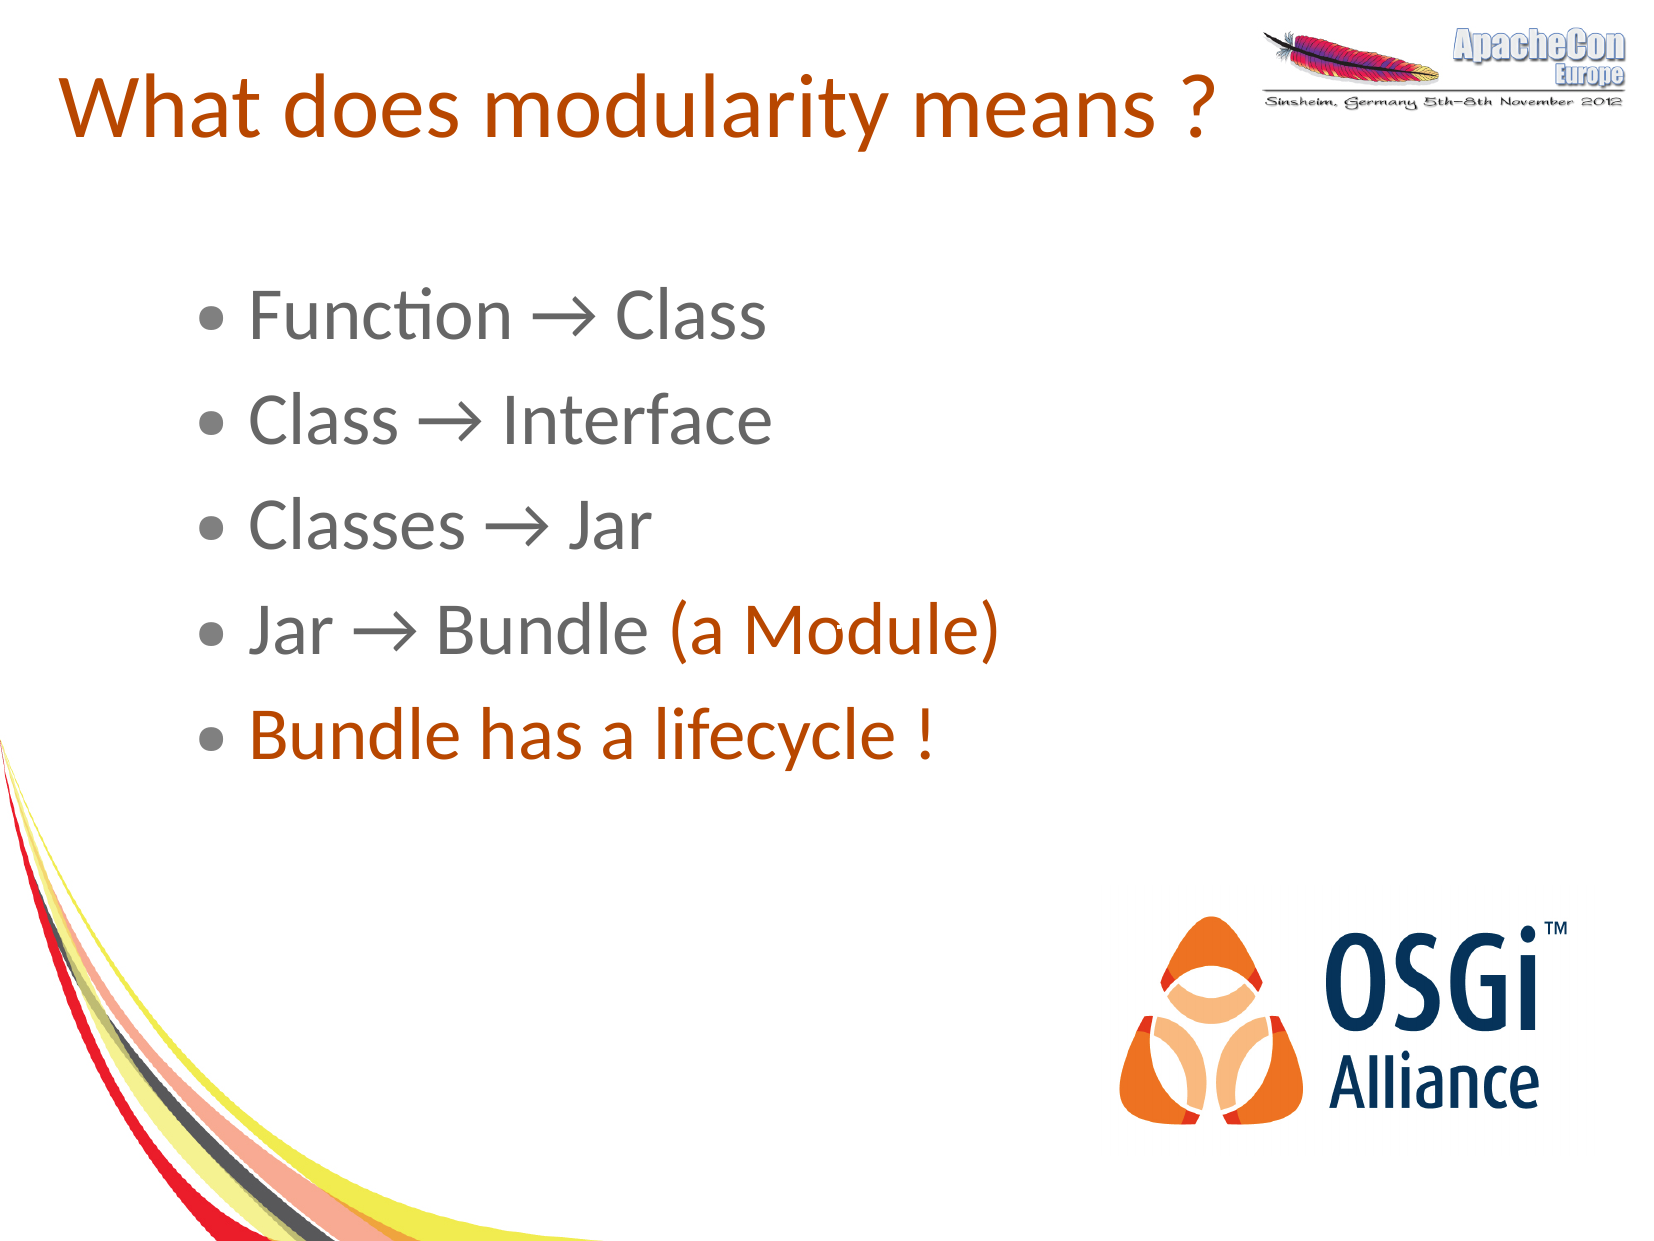

# What does modularity means ?
Function → Class
Class → Interface
Classes → Jar
Jar → Bundle (a Module)
Bundle has a lifecycle !